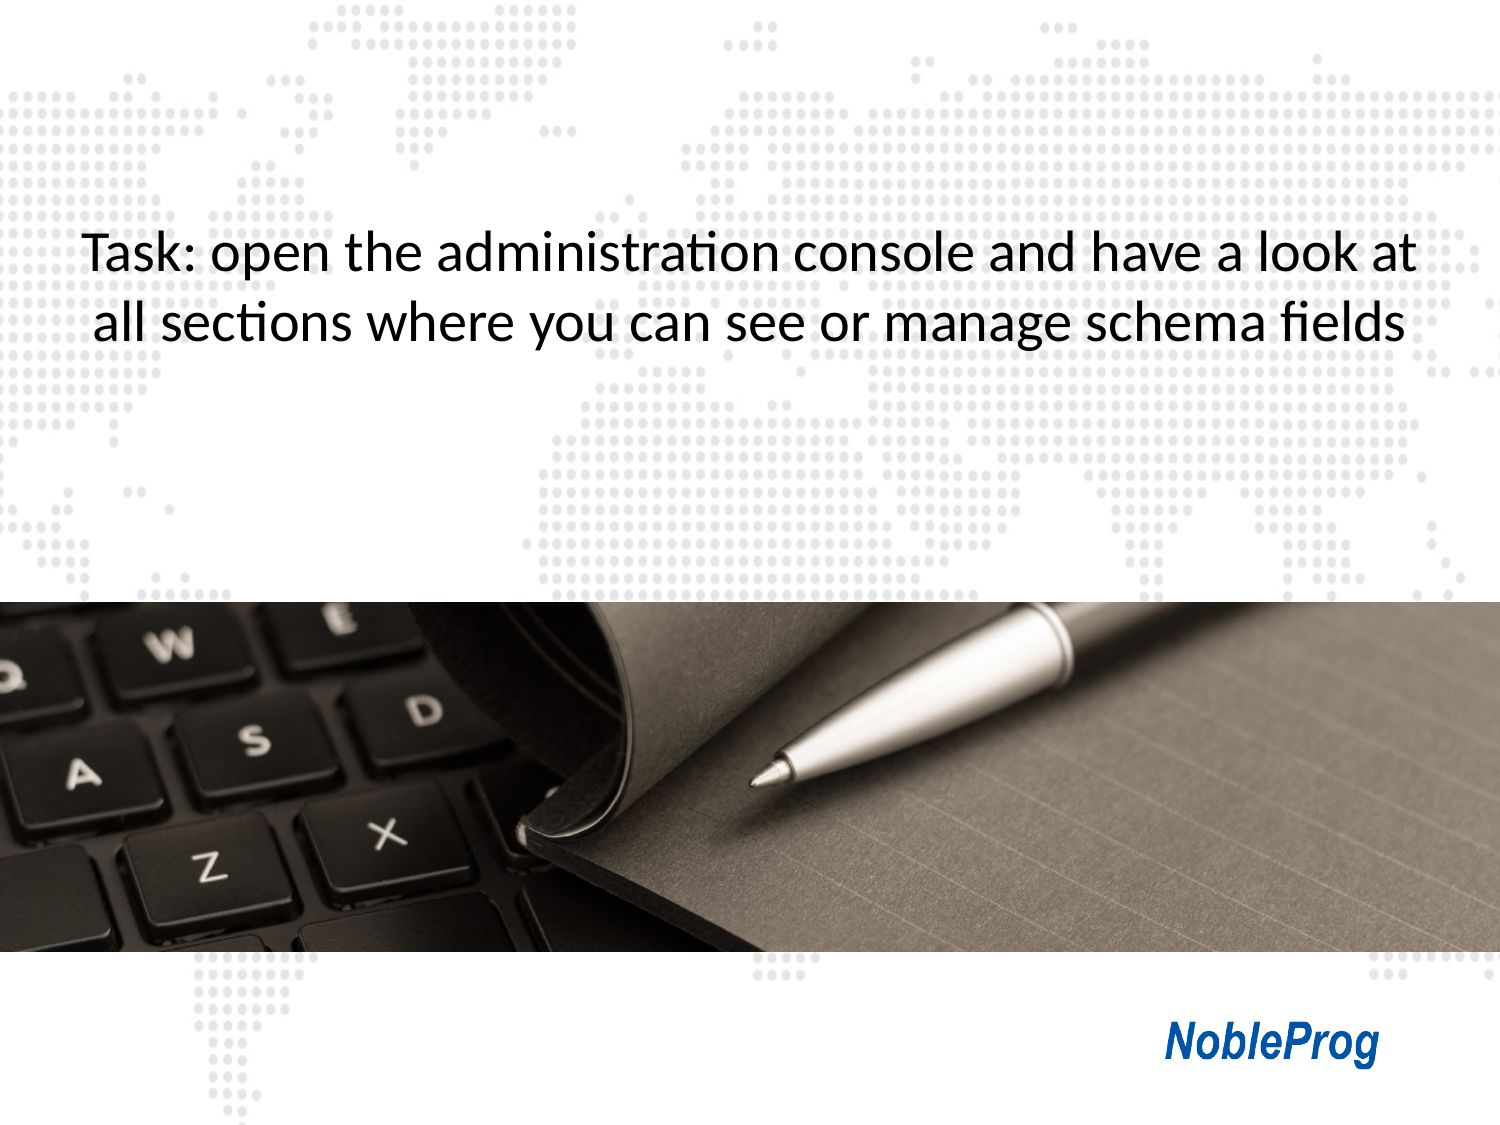

# Task: open the administration console and have a look at all sections where you can see or manage schema fields